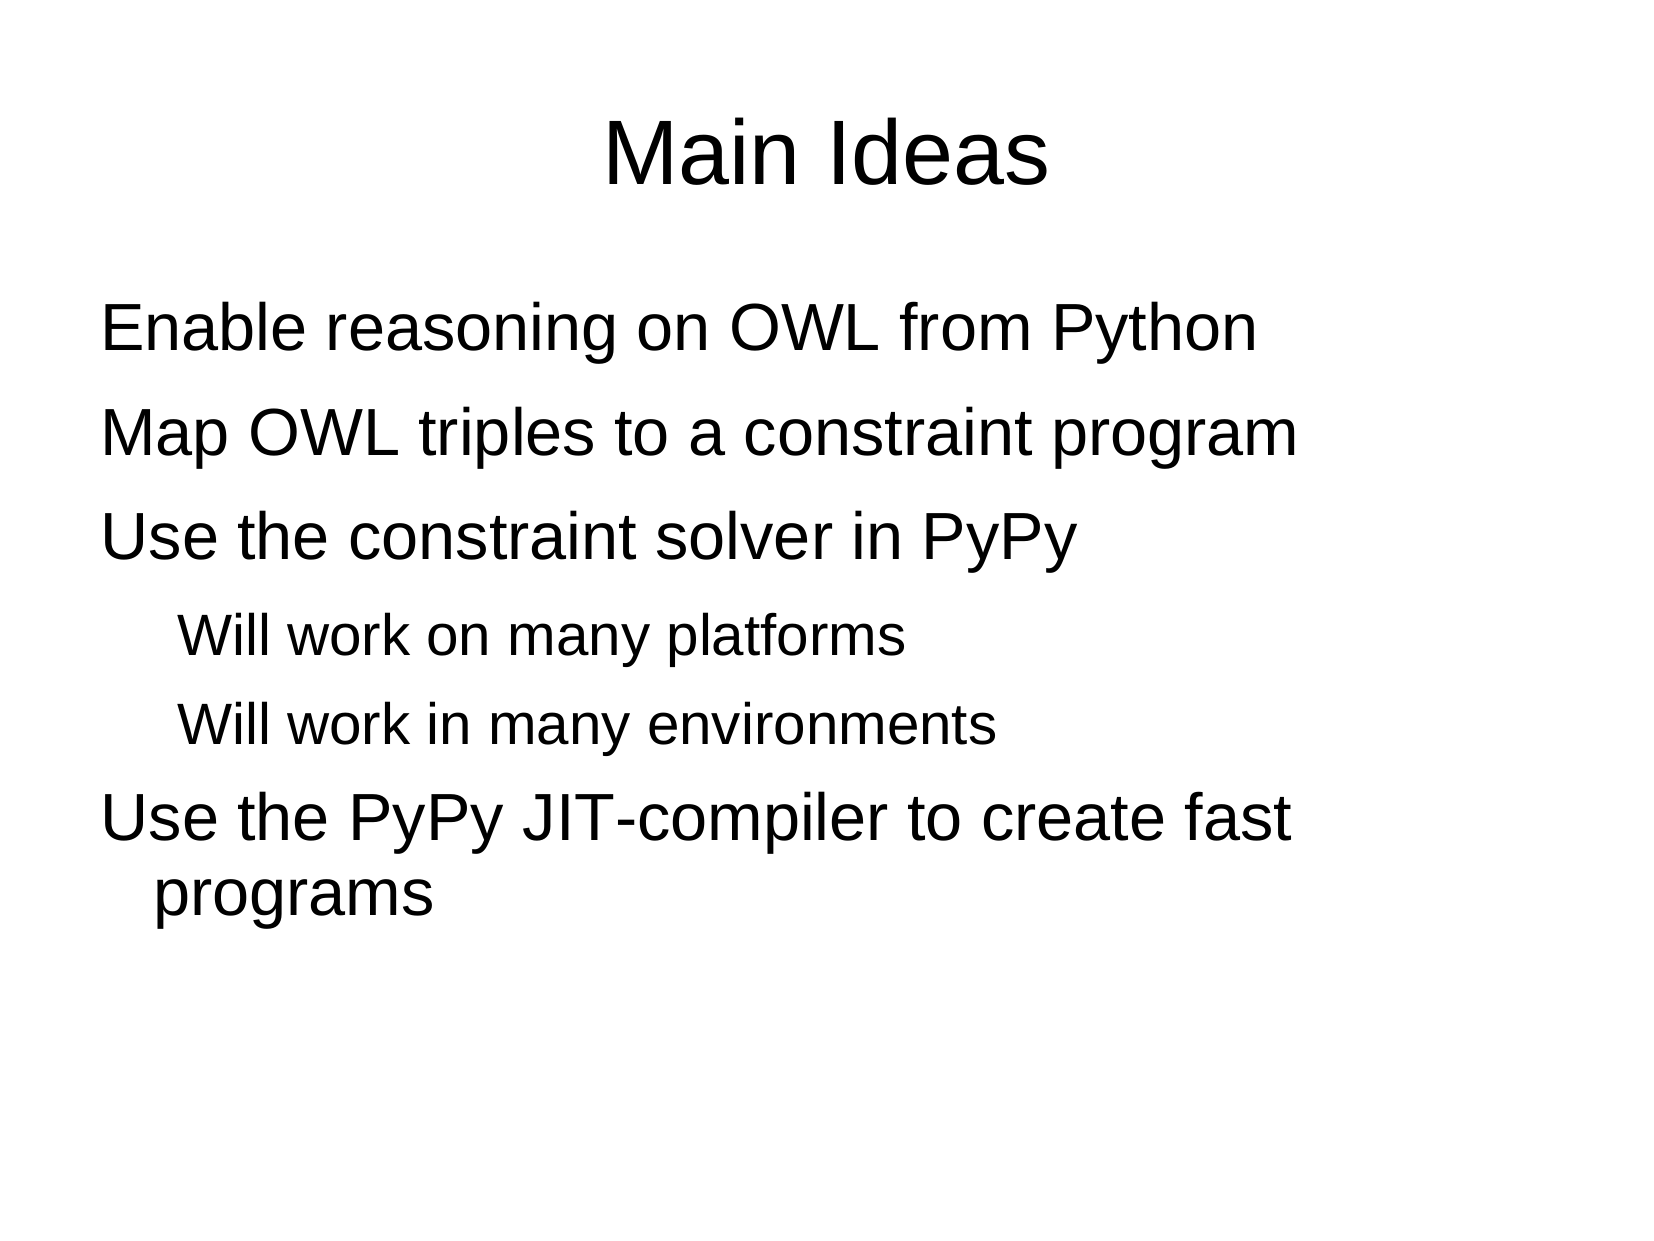

# Main Ideas
Enable reasoning on OWL from Python
Map OWL triples to a constraint program
Use the constraint solver in PyPy
Will work on many platforms
Will work in many environments
Use the PyPy JIT-compiler to create fast programs